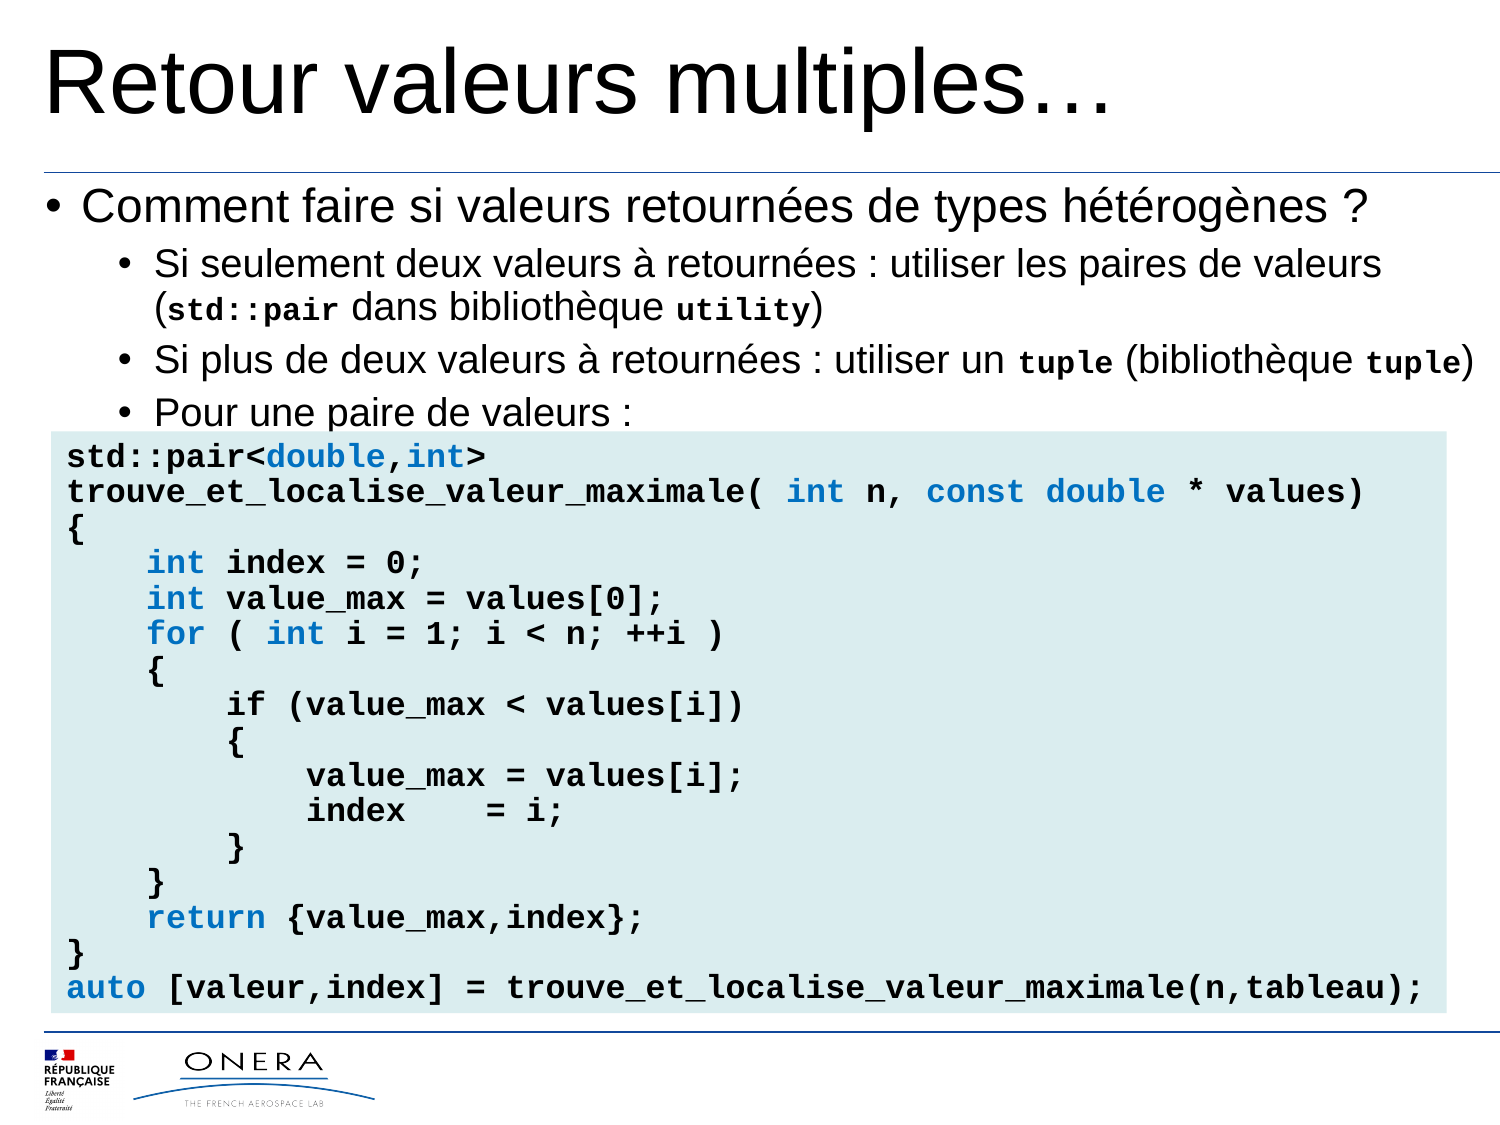

Retour valeurs multiples…
Comment faire si valeurs retournées de types hétérogènes ?
Si seulement deux valeurs à retournées : utiliser les paires de valeurs (std::pair dans bibliothèque utility)
Si plus de deux valeurs à retournées : utiliser un tuple (bibliothèque tuple)
Pour une paire de valeurs :
std::pair<double,int>
trouve_et_localise_valeur_maximale( int n, const double * values)
{
 int index = 0;
 int value_max = values[0];
 for ( int i = 1; i < n; ++i )
 {
 if (value_max < values[i])
 {
 value_max = values[i];
 index = i;
 }
 }
 return {value_max,index};
}
auto [valeur,index] = trouve_et_localise_valeur_maximale(n,tableau);